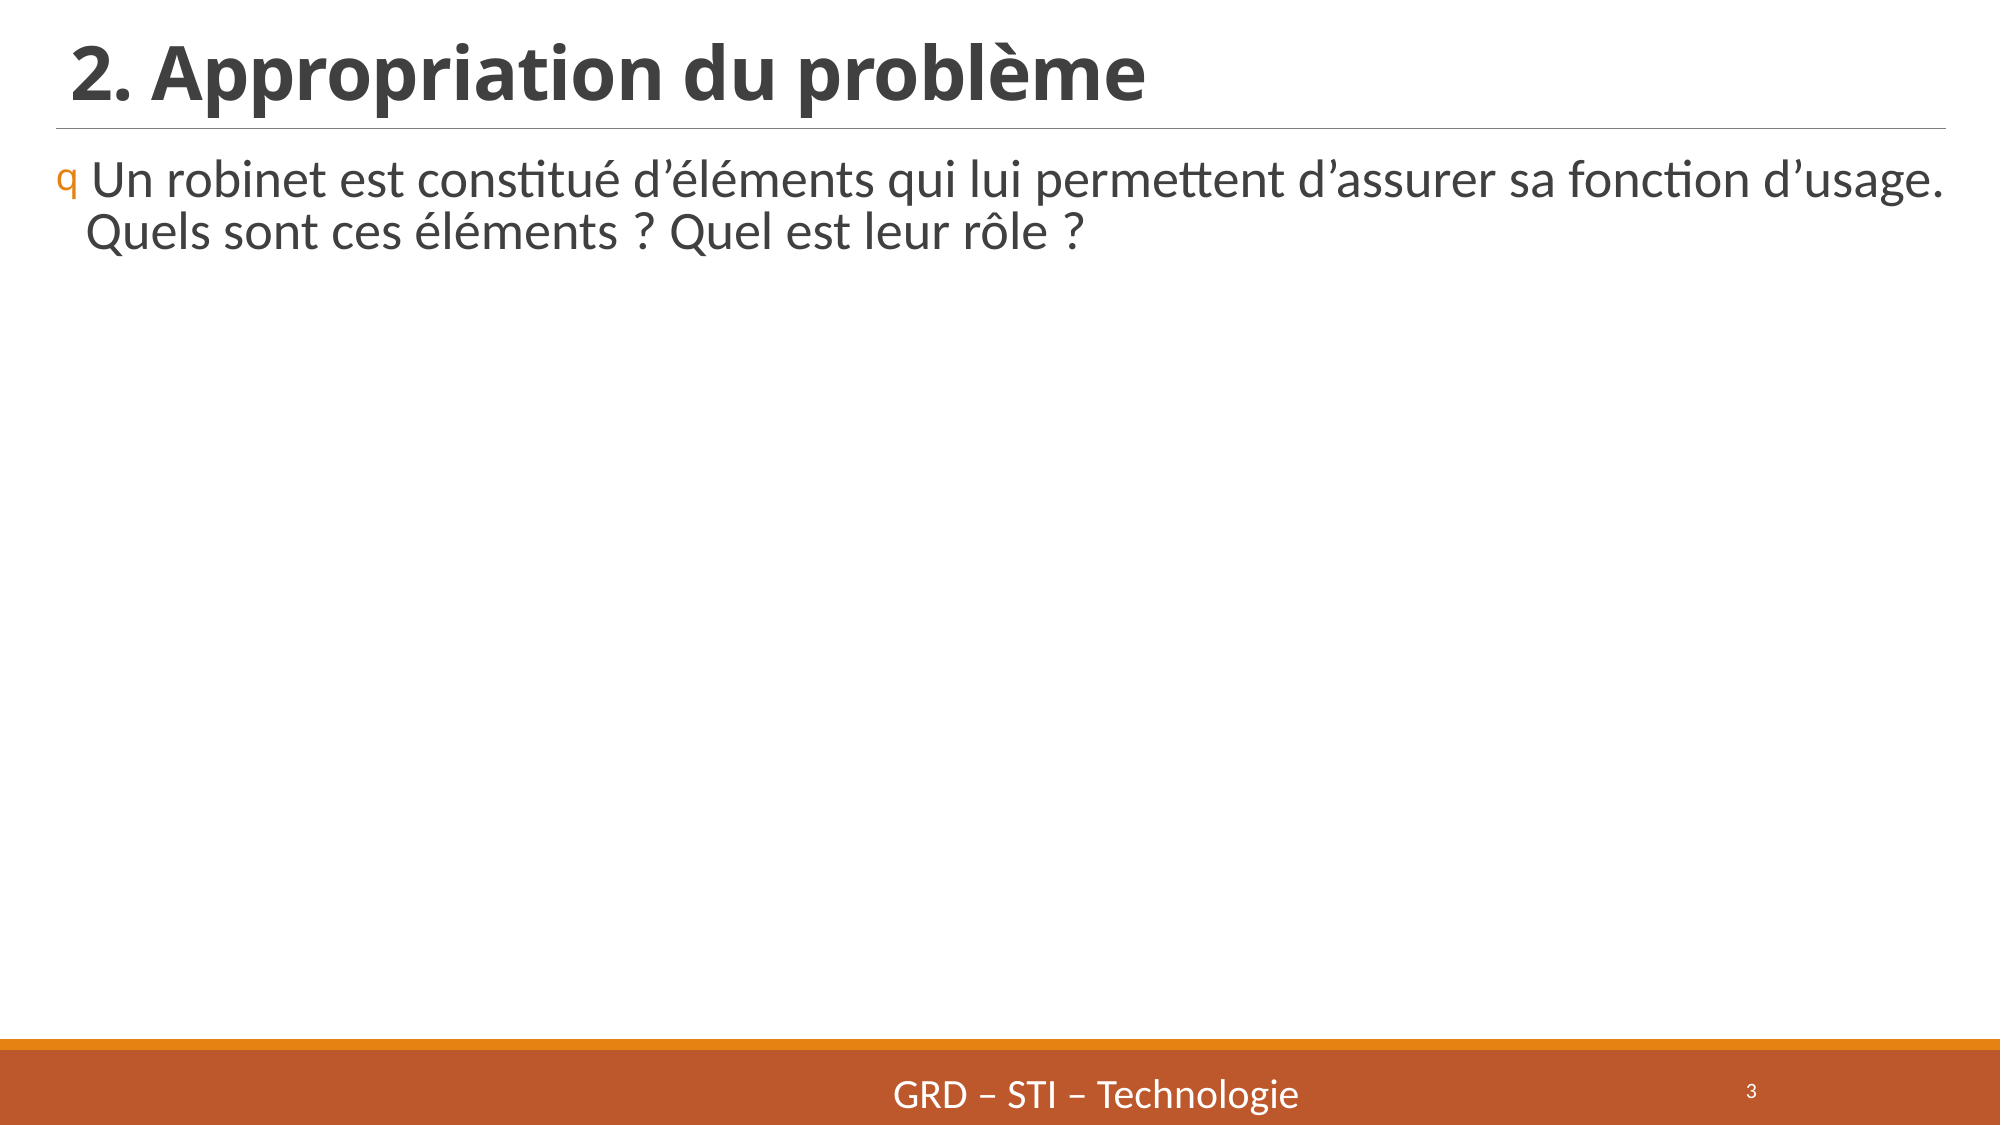

# 2. Appropriation du problème
 Un robinet est constitué d’éléments qui lui permettent d’assurer sa fonction d’usage. Quels sont ces éléments ? Quel est leur rôle ?
GRD STI
3